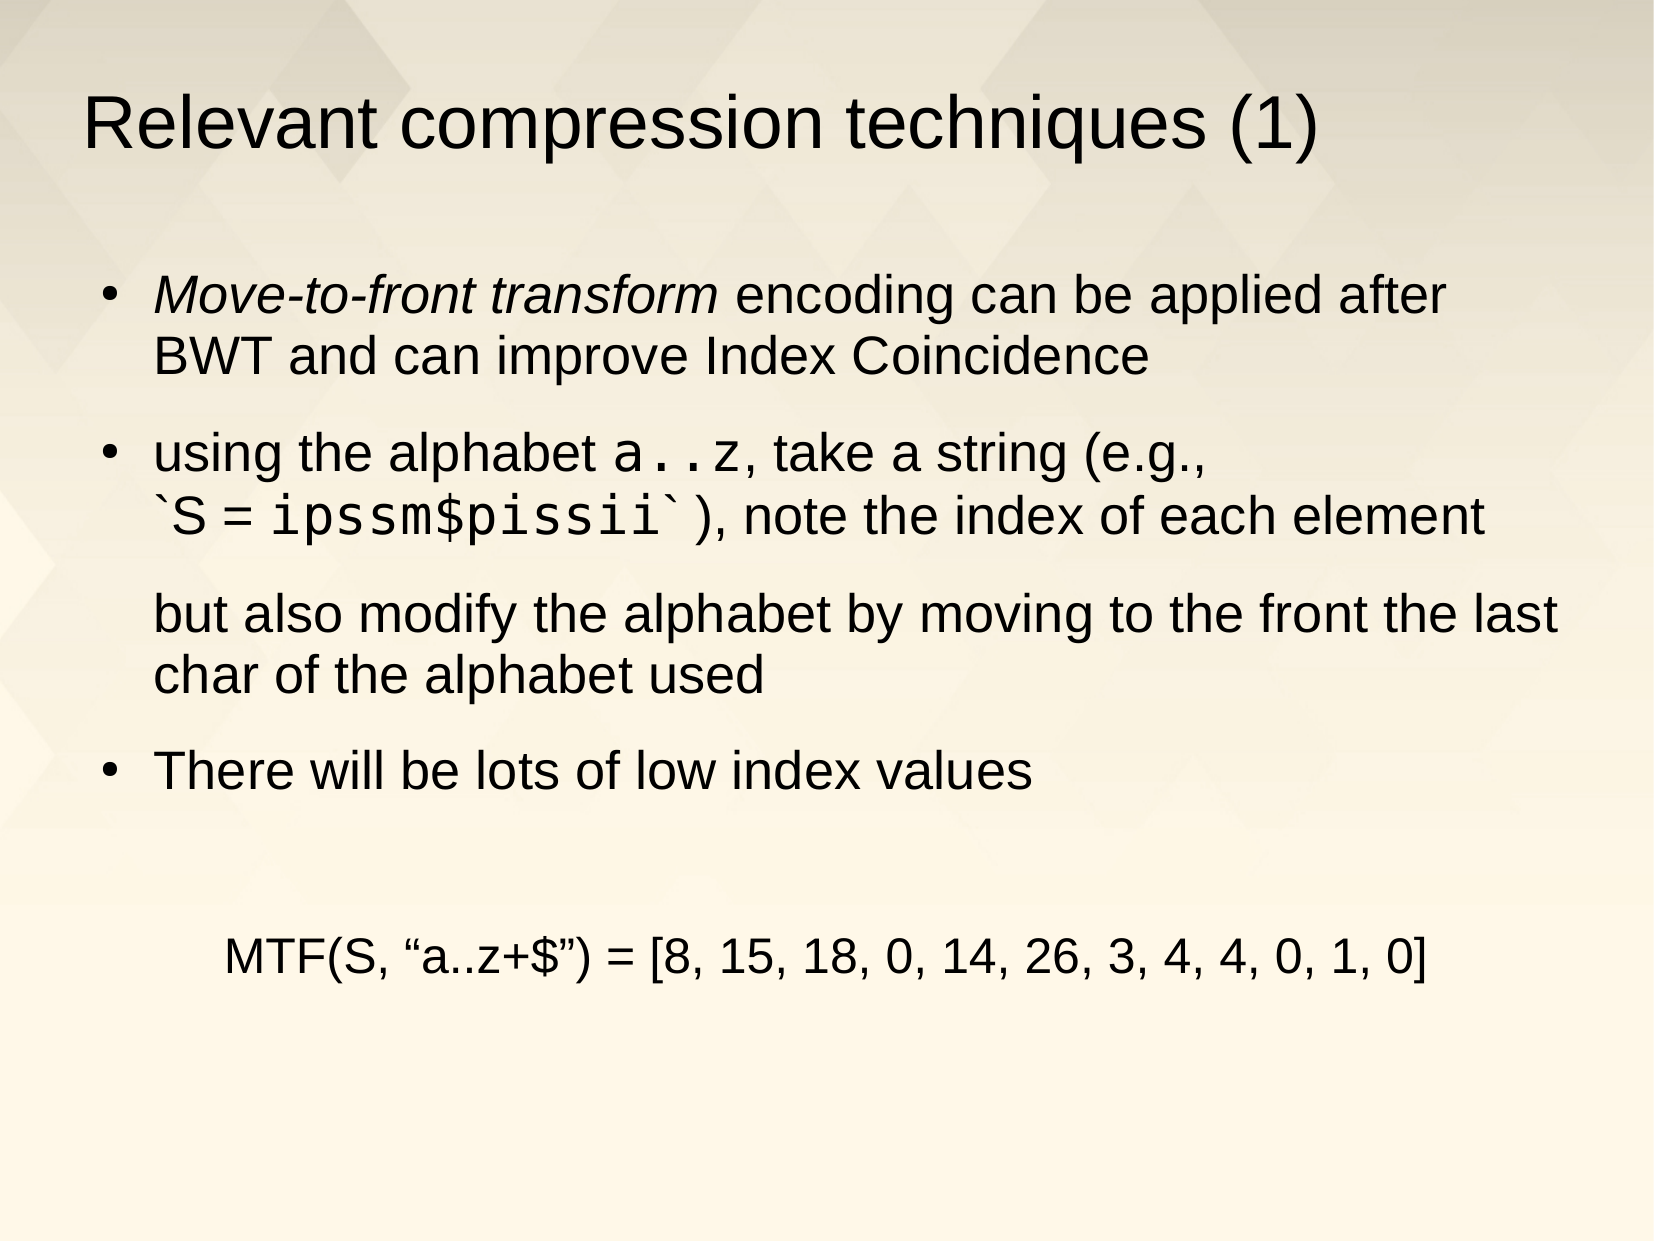

# Relevant compression techniques (1)
Move-to-front transform encoding can be applied after BWT and can improve Index Coincidence
using the alphabet a..z, take a string (e.g.,
`S = ipssm$pissii` ), note the index of each element
but also modify the alphabet by moving to the front the last char of the alphabet used
There will be lots of low index values
MTF(S, “a..z+$”) = [8, 15, 18, 0, 14, 26, 3, 4, 4, 0, 1, 0]